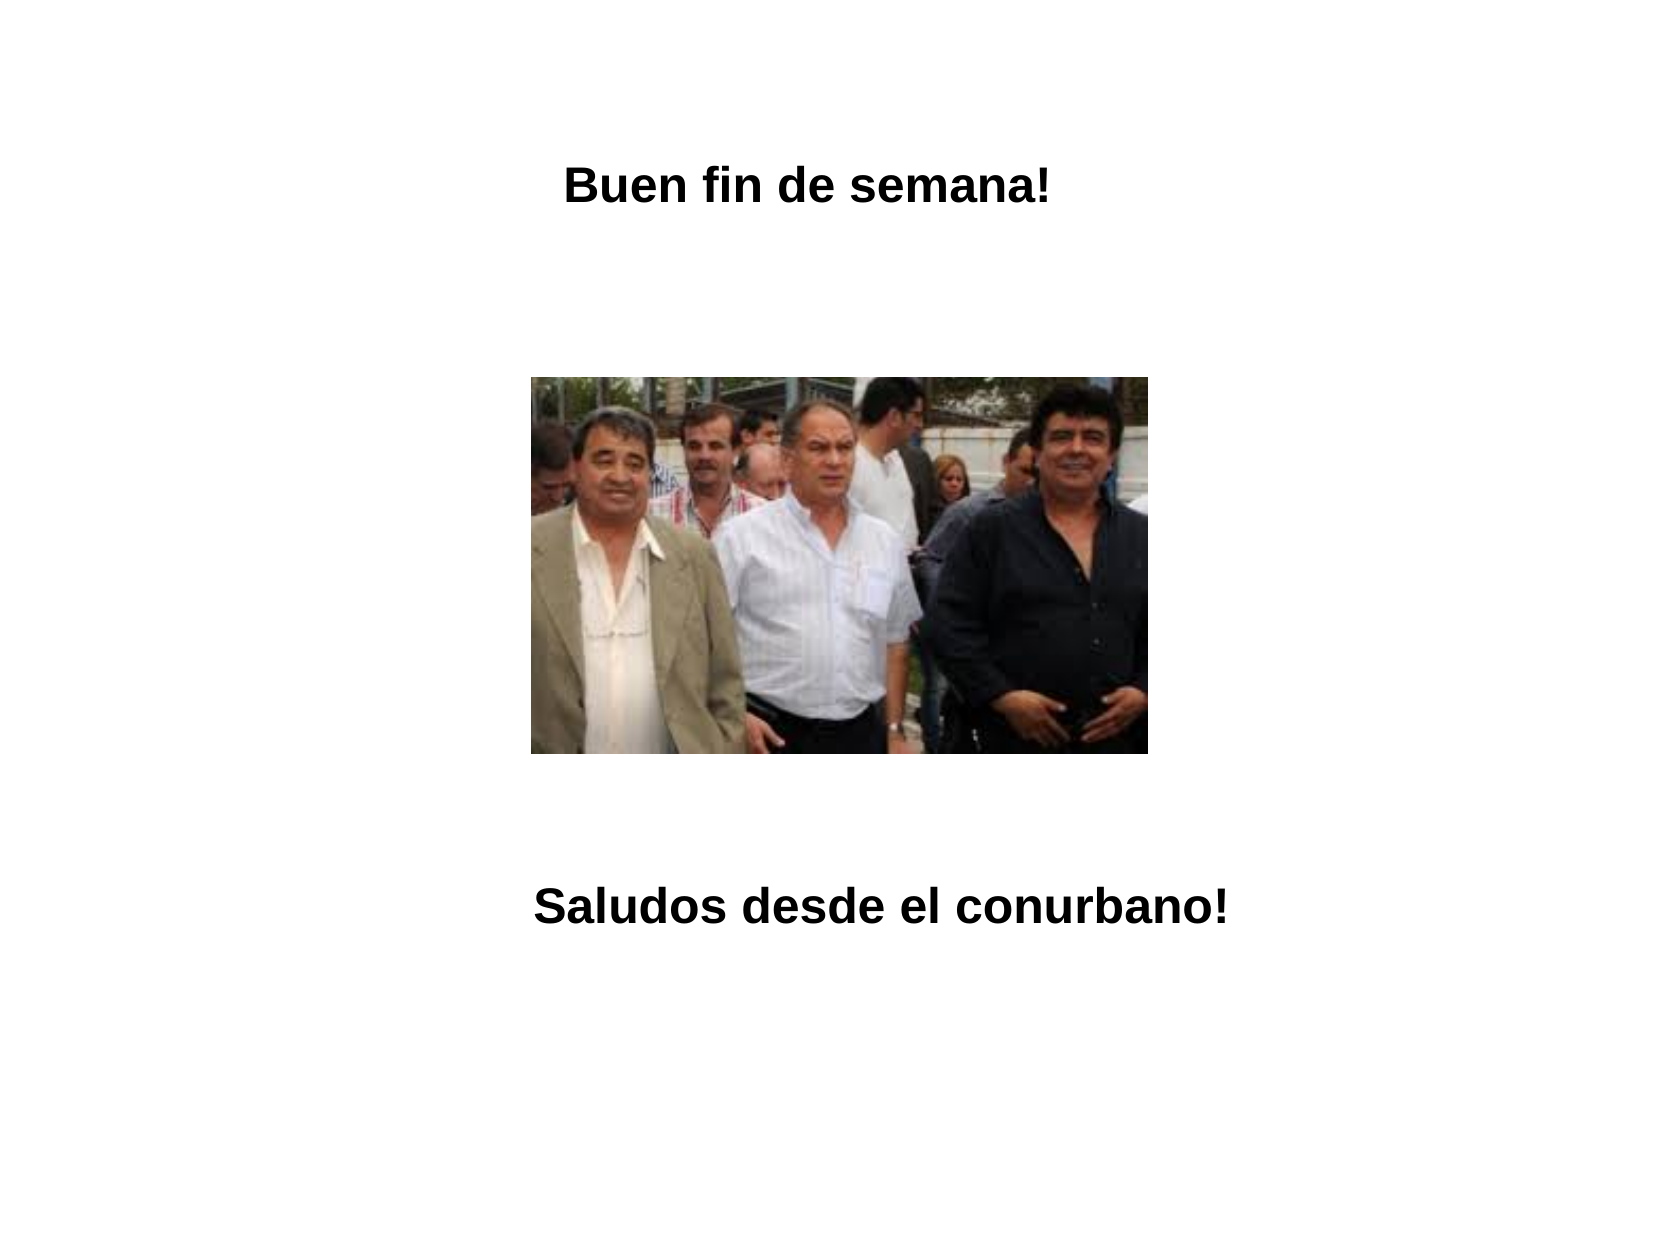

Buen fin de semana!
Saludos desde el conurbano!